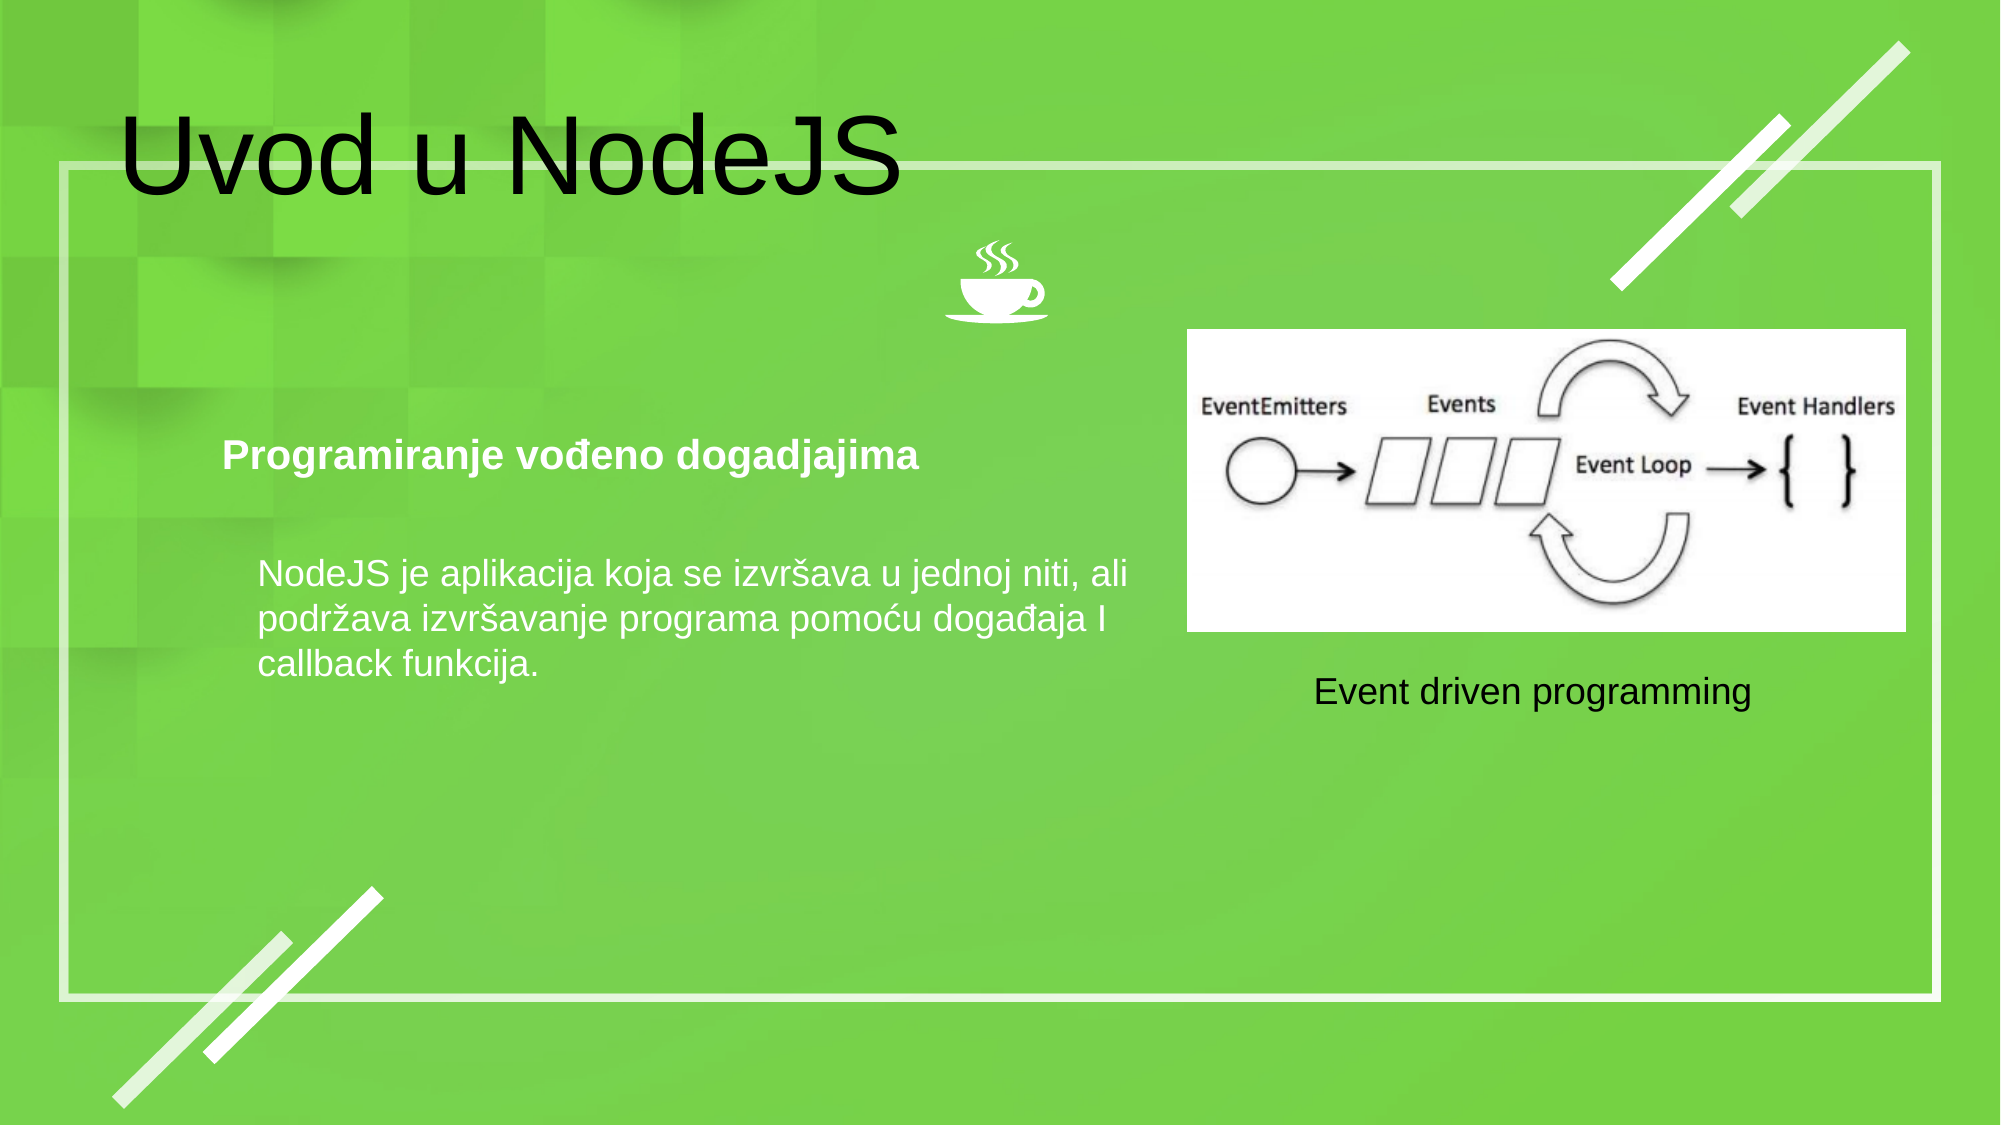

Uvod u NodeJS
Programiranje vođeno dogadjajima
NodeJS je aplikacija koja se izvršava u jednoj niti, ali podržava izvršavanje programa pomoću događaja I callback funkcija.
Event driven programming